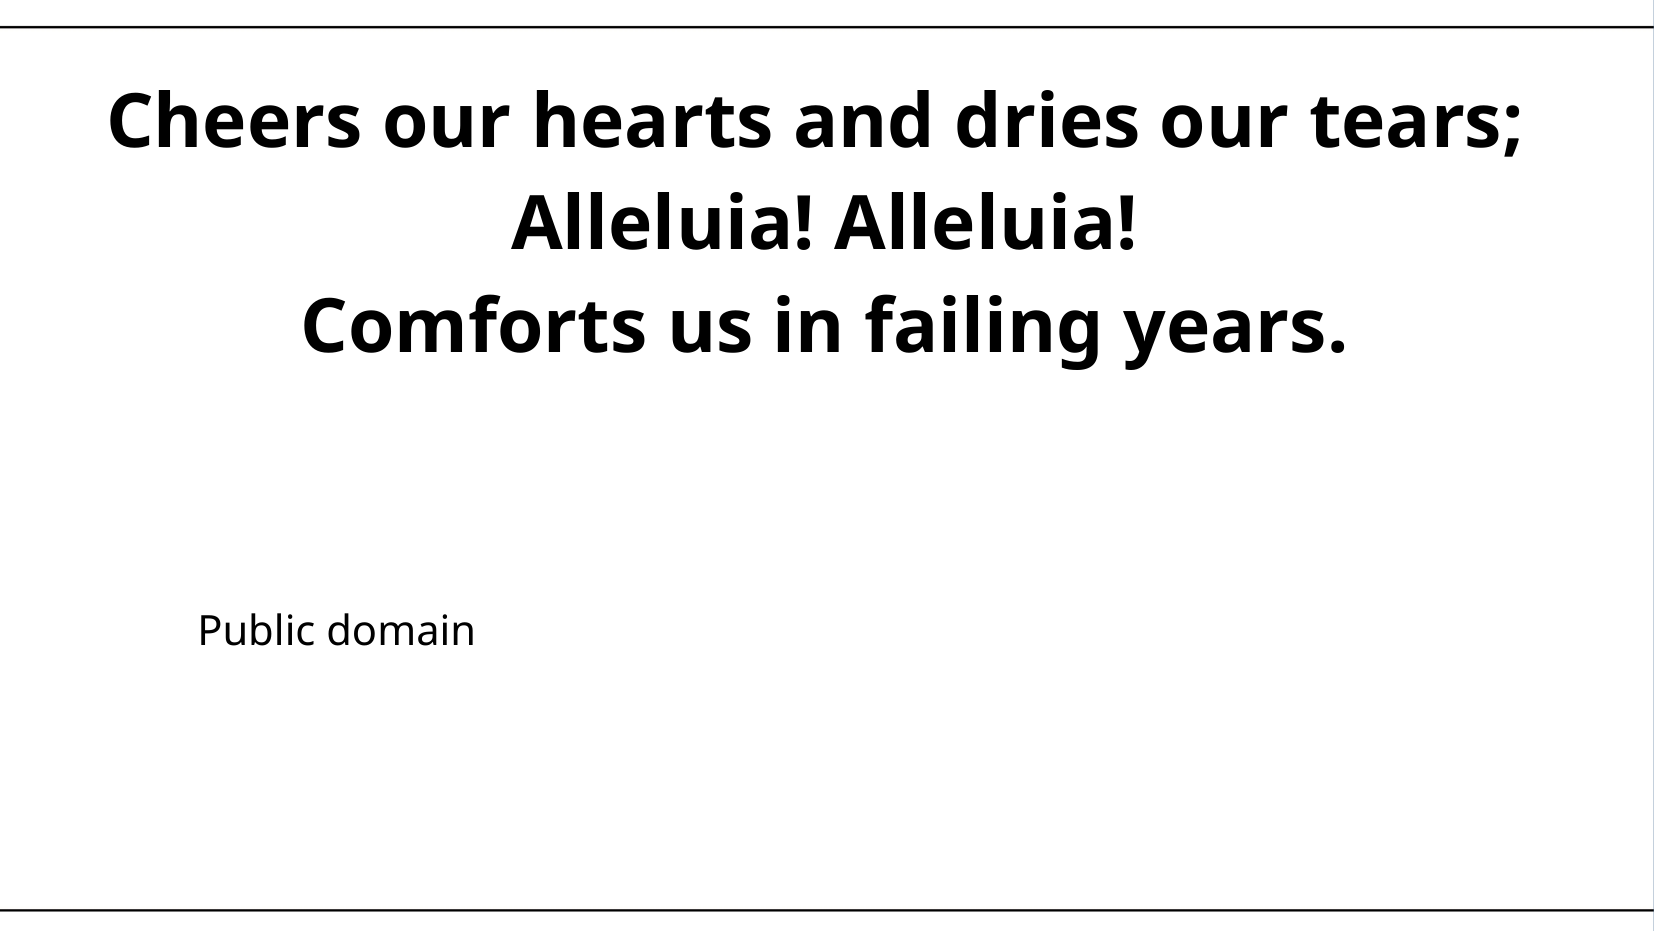

Cheers our hearts and dries our tears;
Alleluia! Alleluia!
Comforts us in failing years.
 Public domain